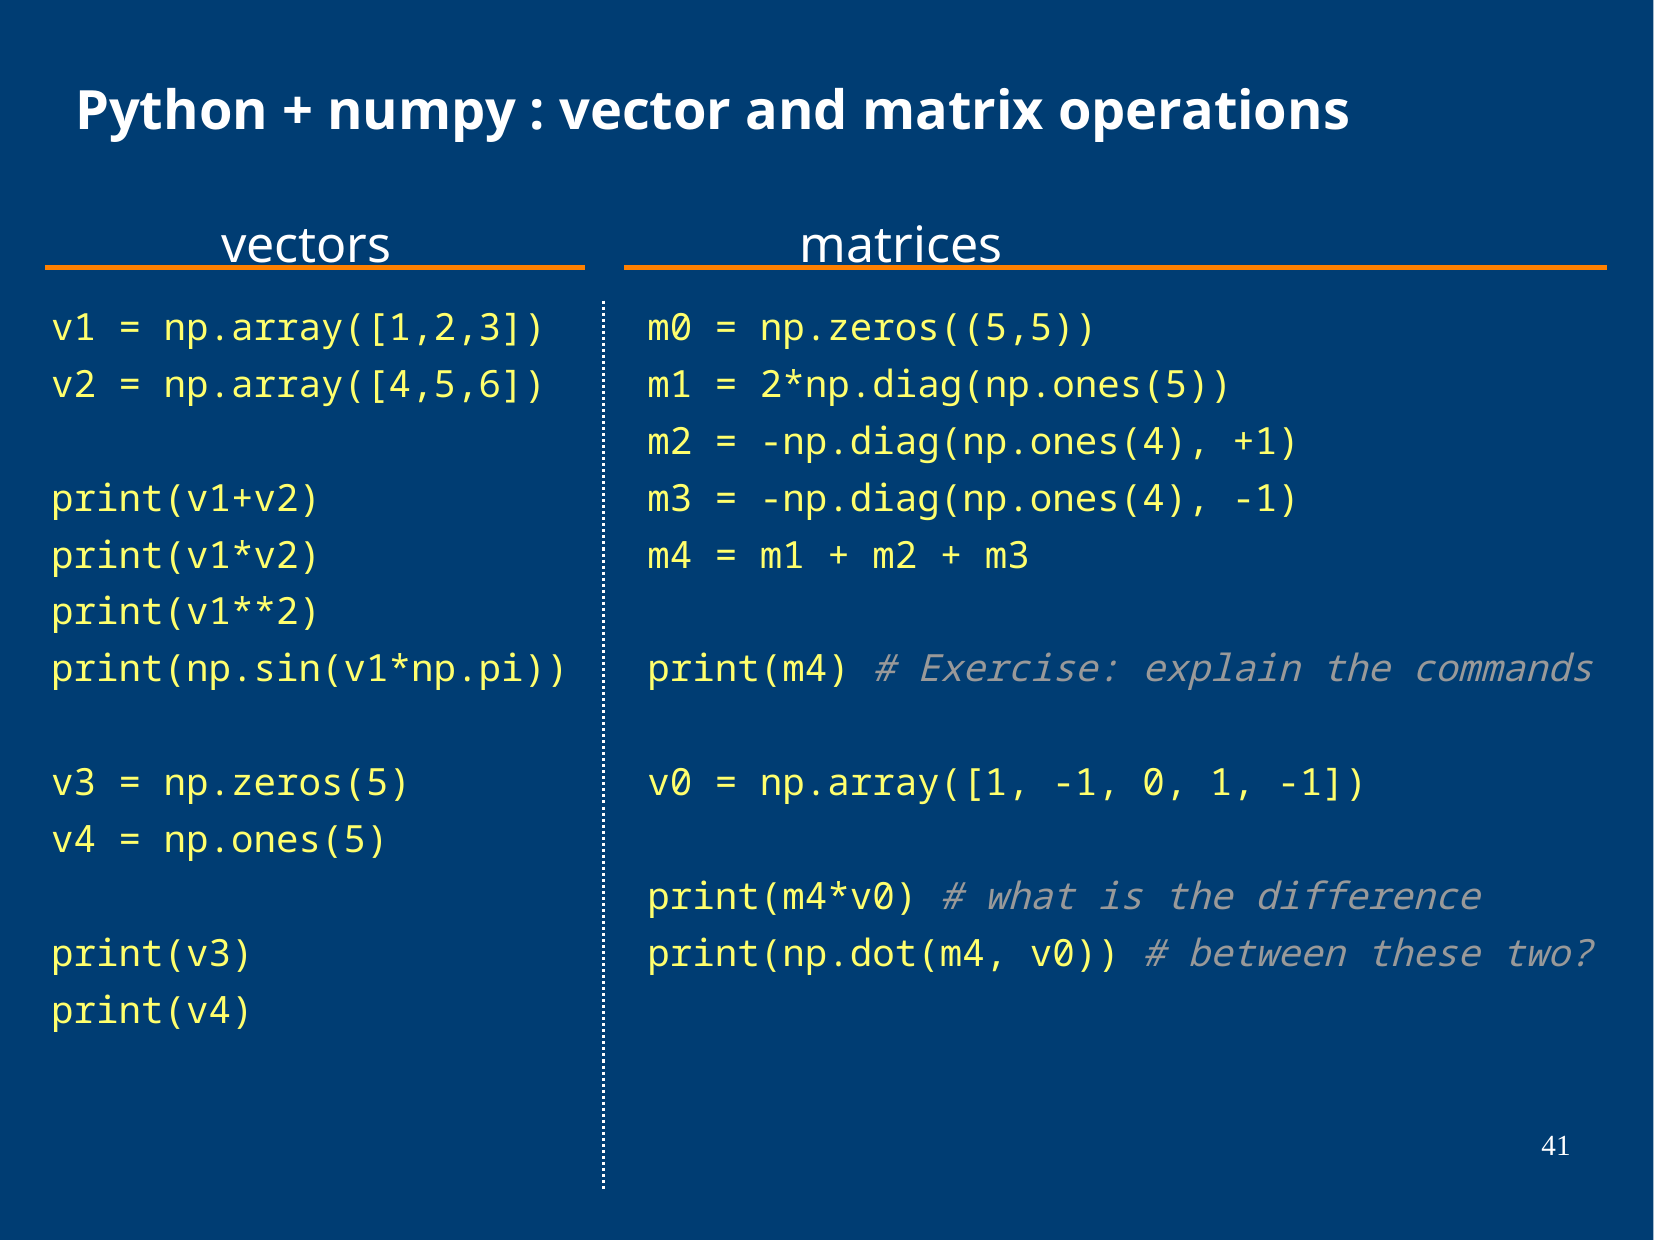

Python + numpy : vector and matrix operations
vectors
matrices
v1 = np.array([1,2,3])
v2 = np.array([4,5,6])
print(v1+v2)
print(v1*v2)
print(v1**2)
print(np.sin(v1*np.pi))
v3 = np.zeros(5)
v4 = np.ones(5)
print(v3)
print(v4)
m0 = np.zeros((5,5))
m1 = 2*np.diag(np.ones(5))
m2 = -np.diag(np.ones(4), +1)
m3 = -np.diag(np.ones(4), -1)
m4 = m1 + m2 + m3
print(m4) # Exercise: explain the commands
v0 = np.array([1, -1, 0, 1, -1])
print(m4*v0) # what is the difference
print(np.dot(m4, v0)) # between these two?